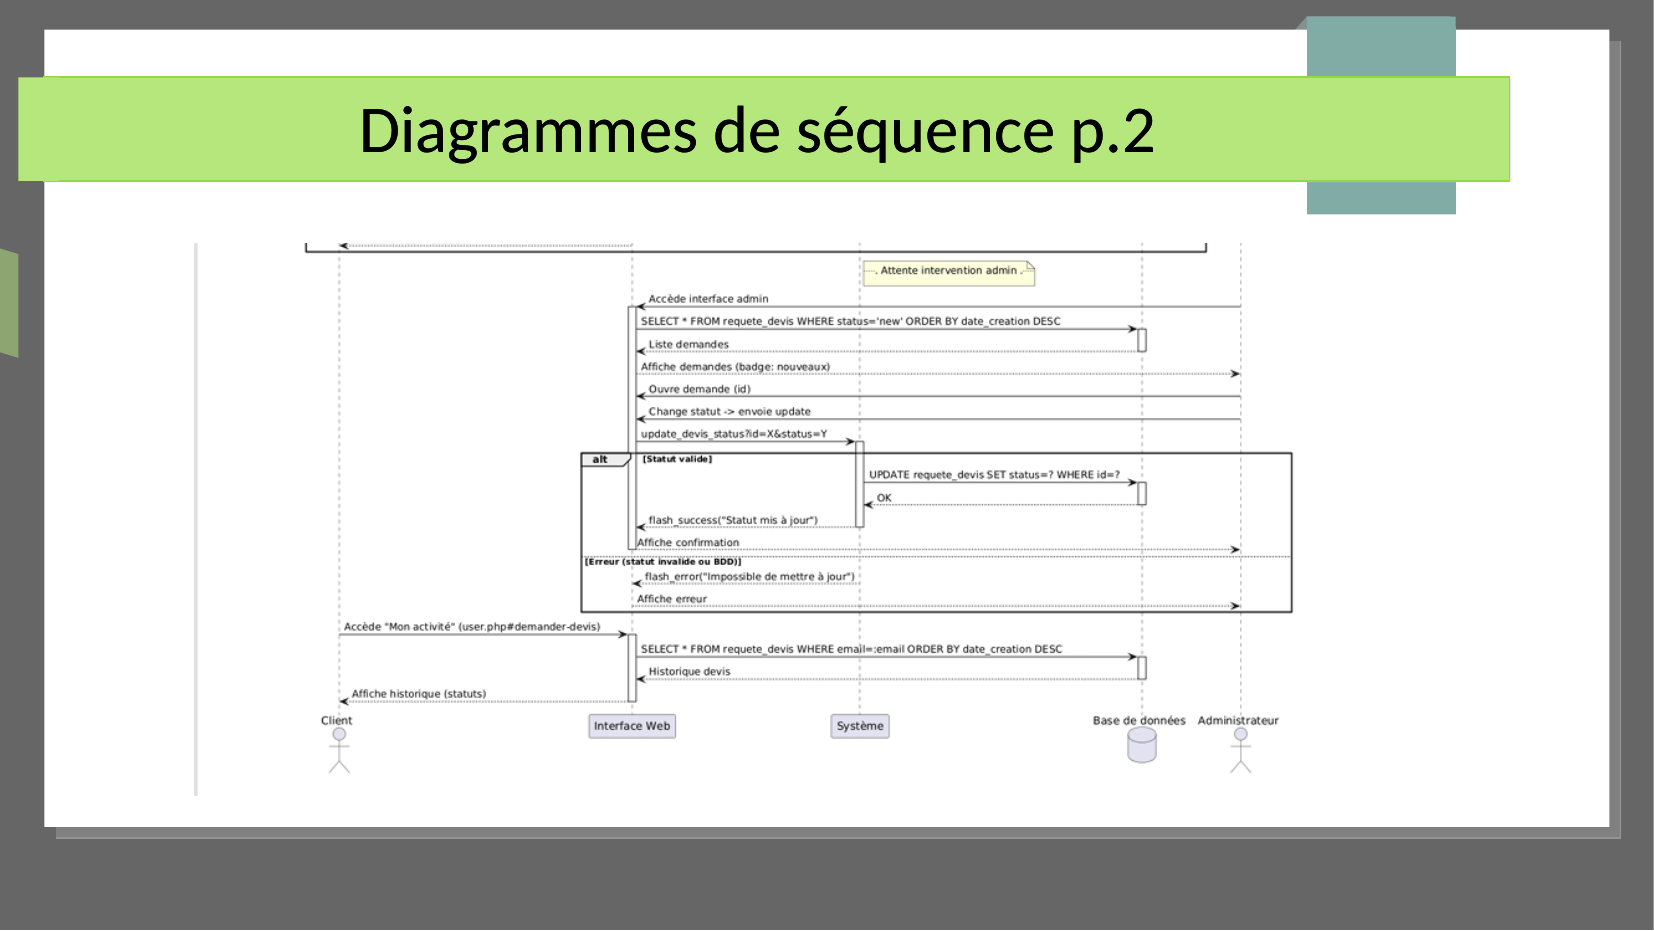

# Diagrammes de séquence p.2
Diagrammes de séquence p.2